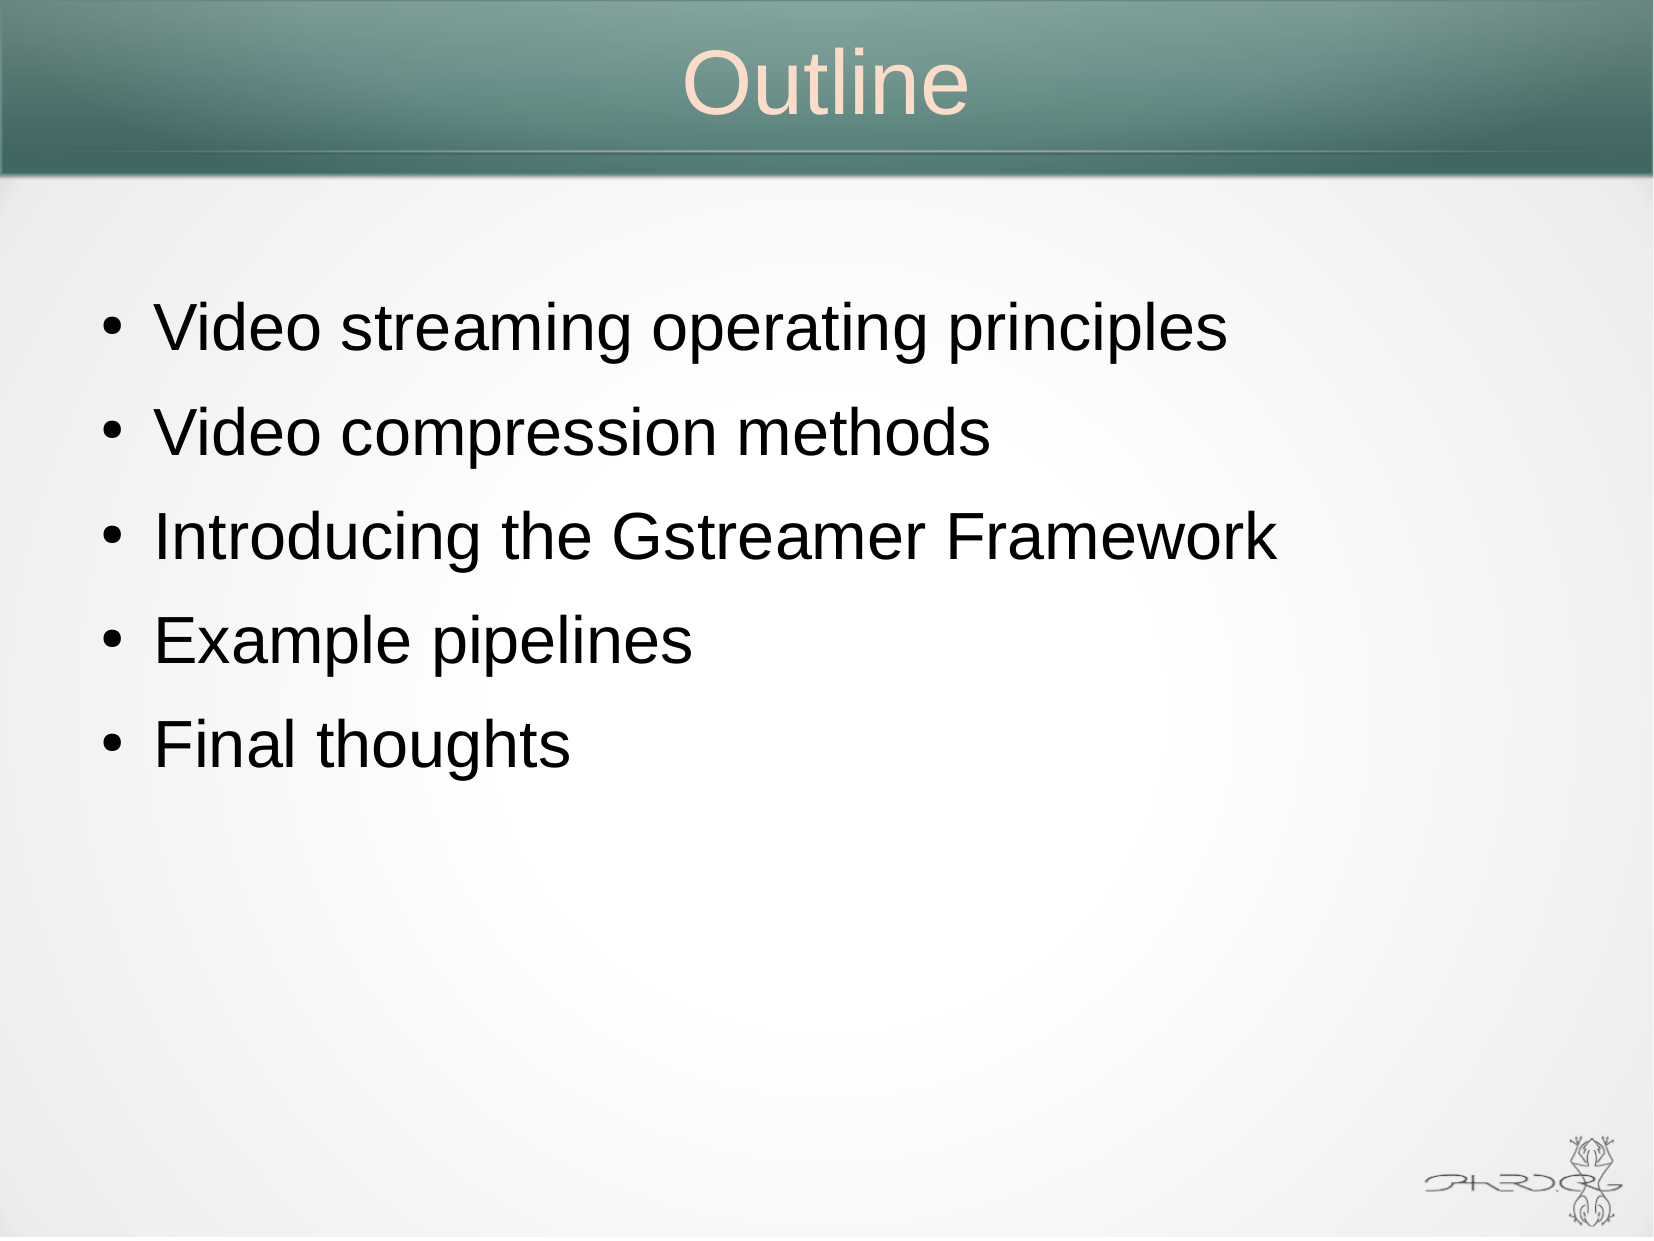

# Outline
Video streaming operating principles
Video compression methods
Introducing the Gstreamer Framework
Example pipelines
Final thoughts